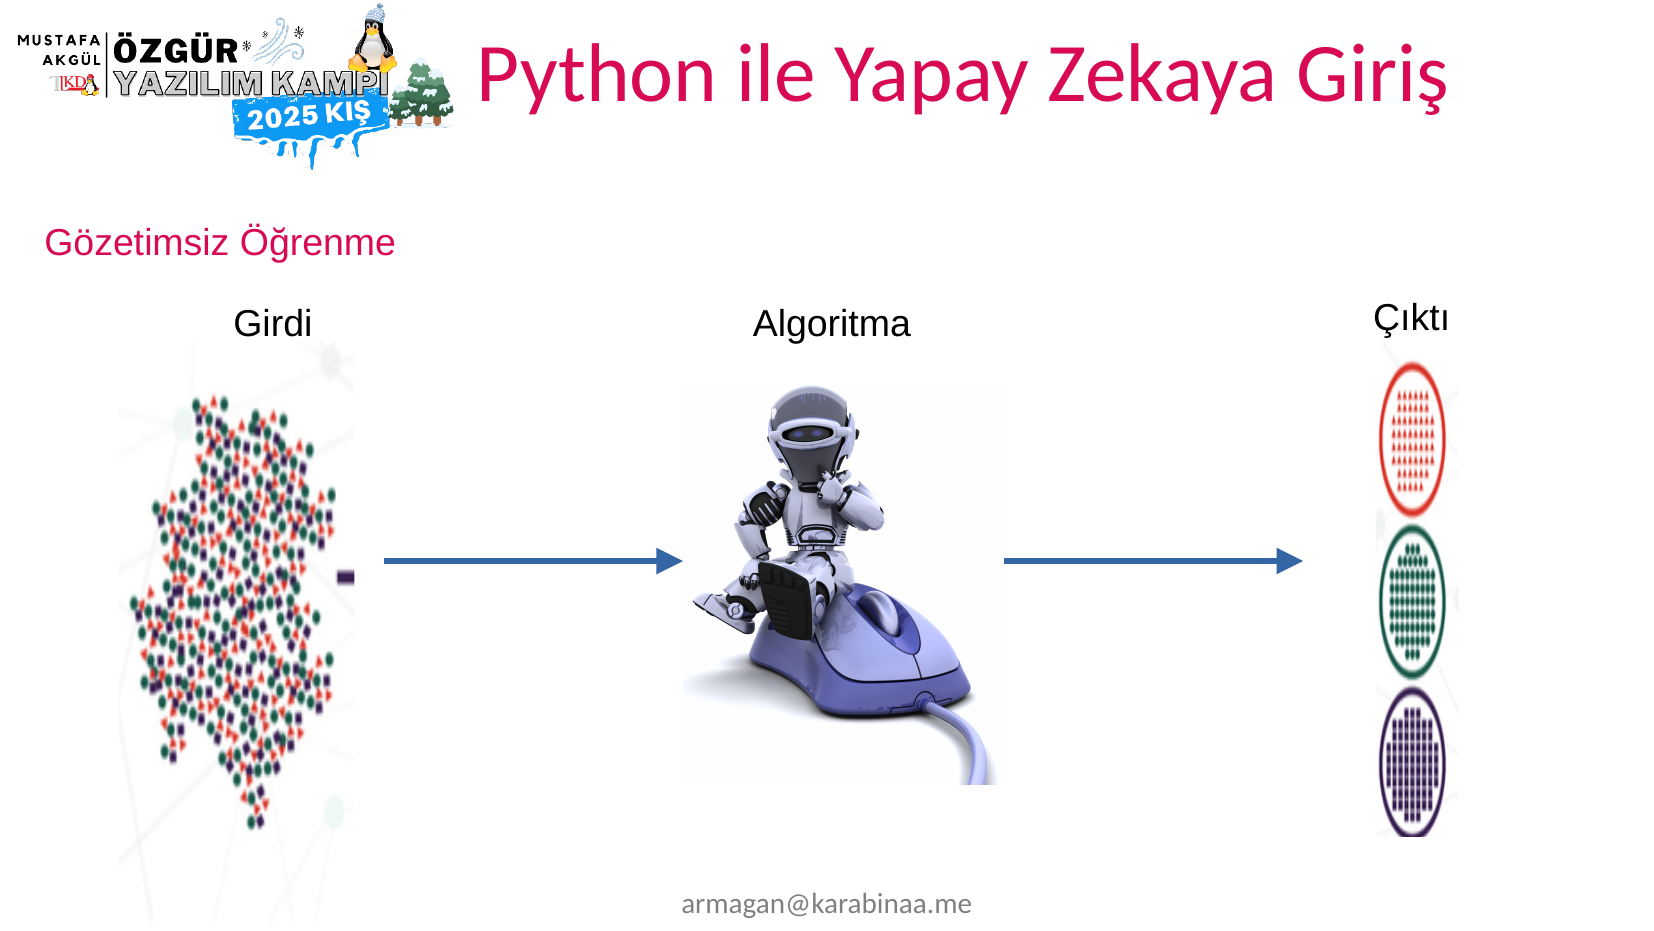

Python ile Yapay Zekaya Giriş
Gözetimsiz Öğrenme
Çıktı
Girdi
Algoritma
armagan@karabinaa.me